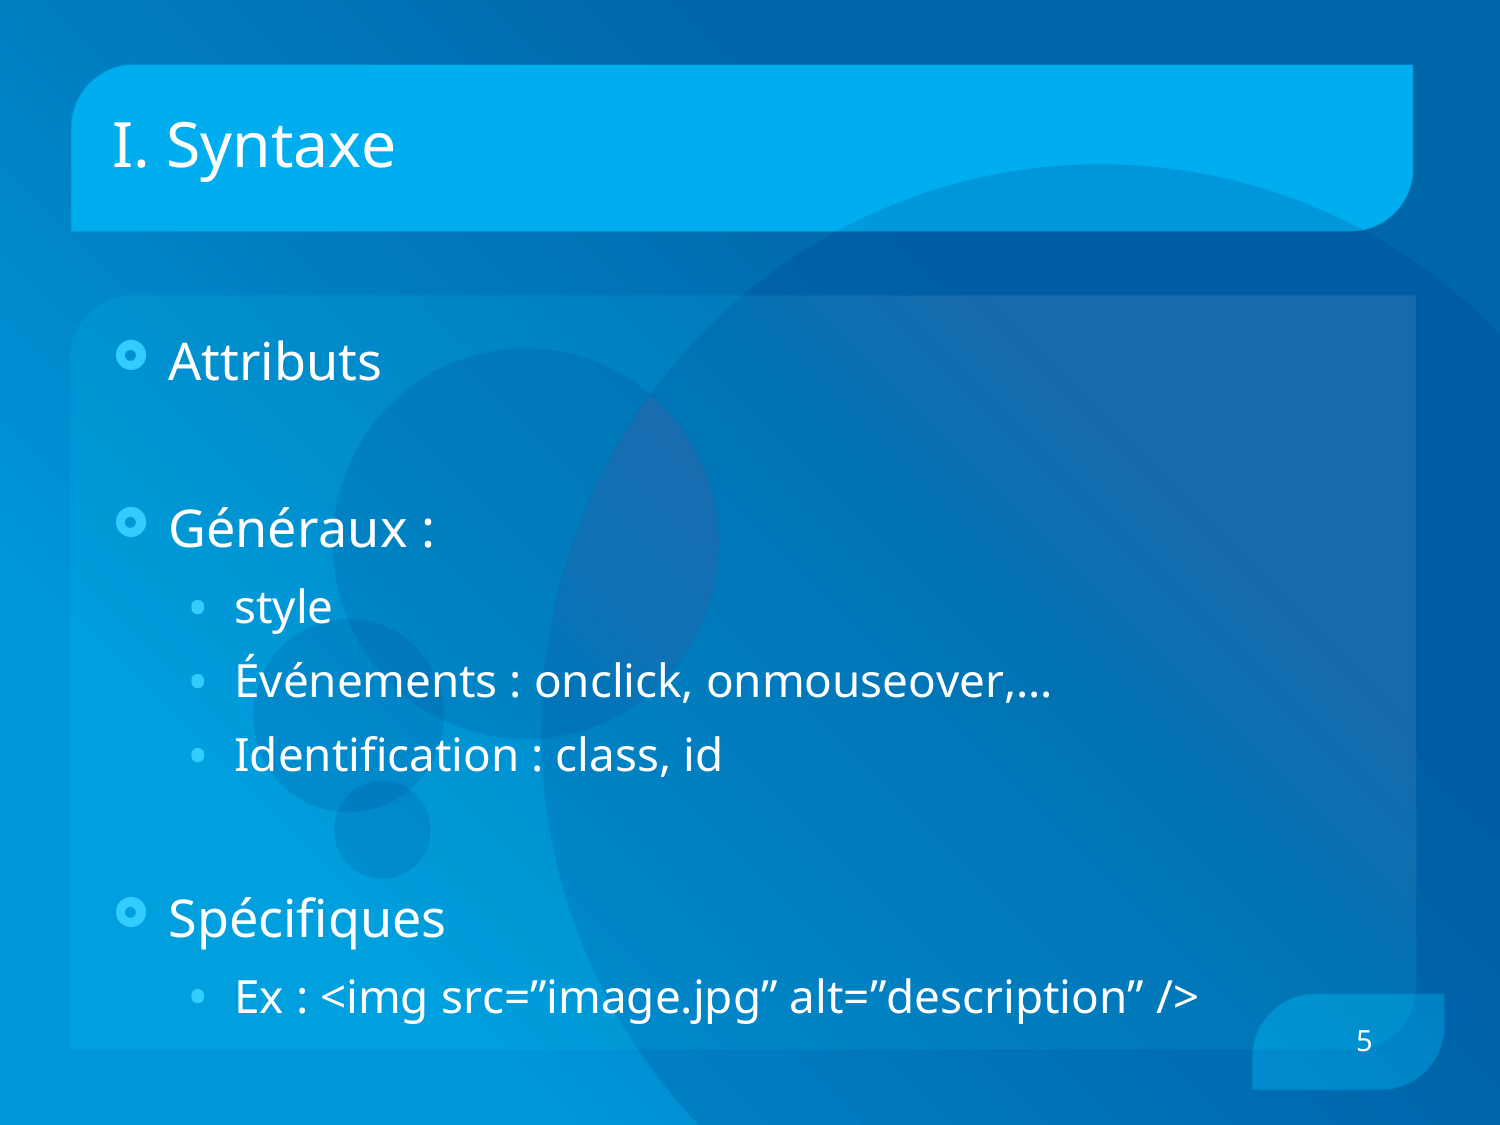

# I. Syntaxe
Attributs
Généraux :
style
Événements : onclick, onmouseover,...
Identification : class, id
Spécifiques
Ex : <img src=”image.jpg” alt=”description” />
5